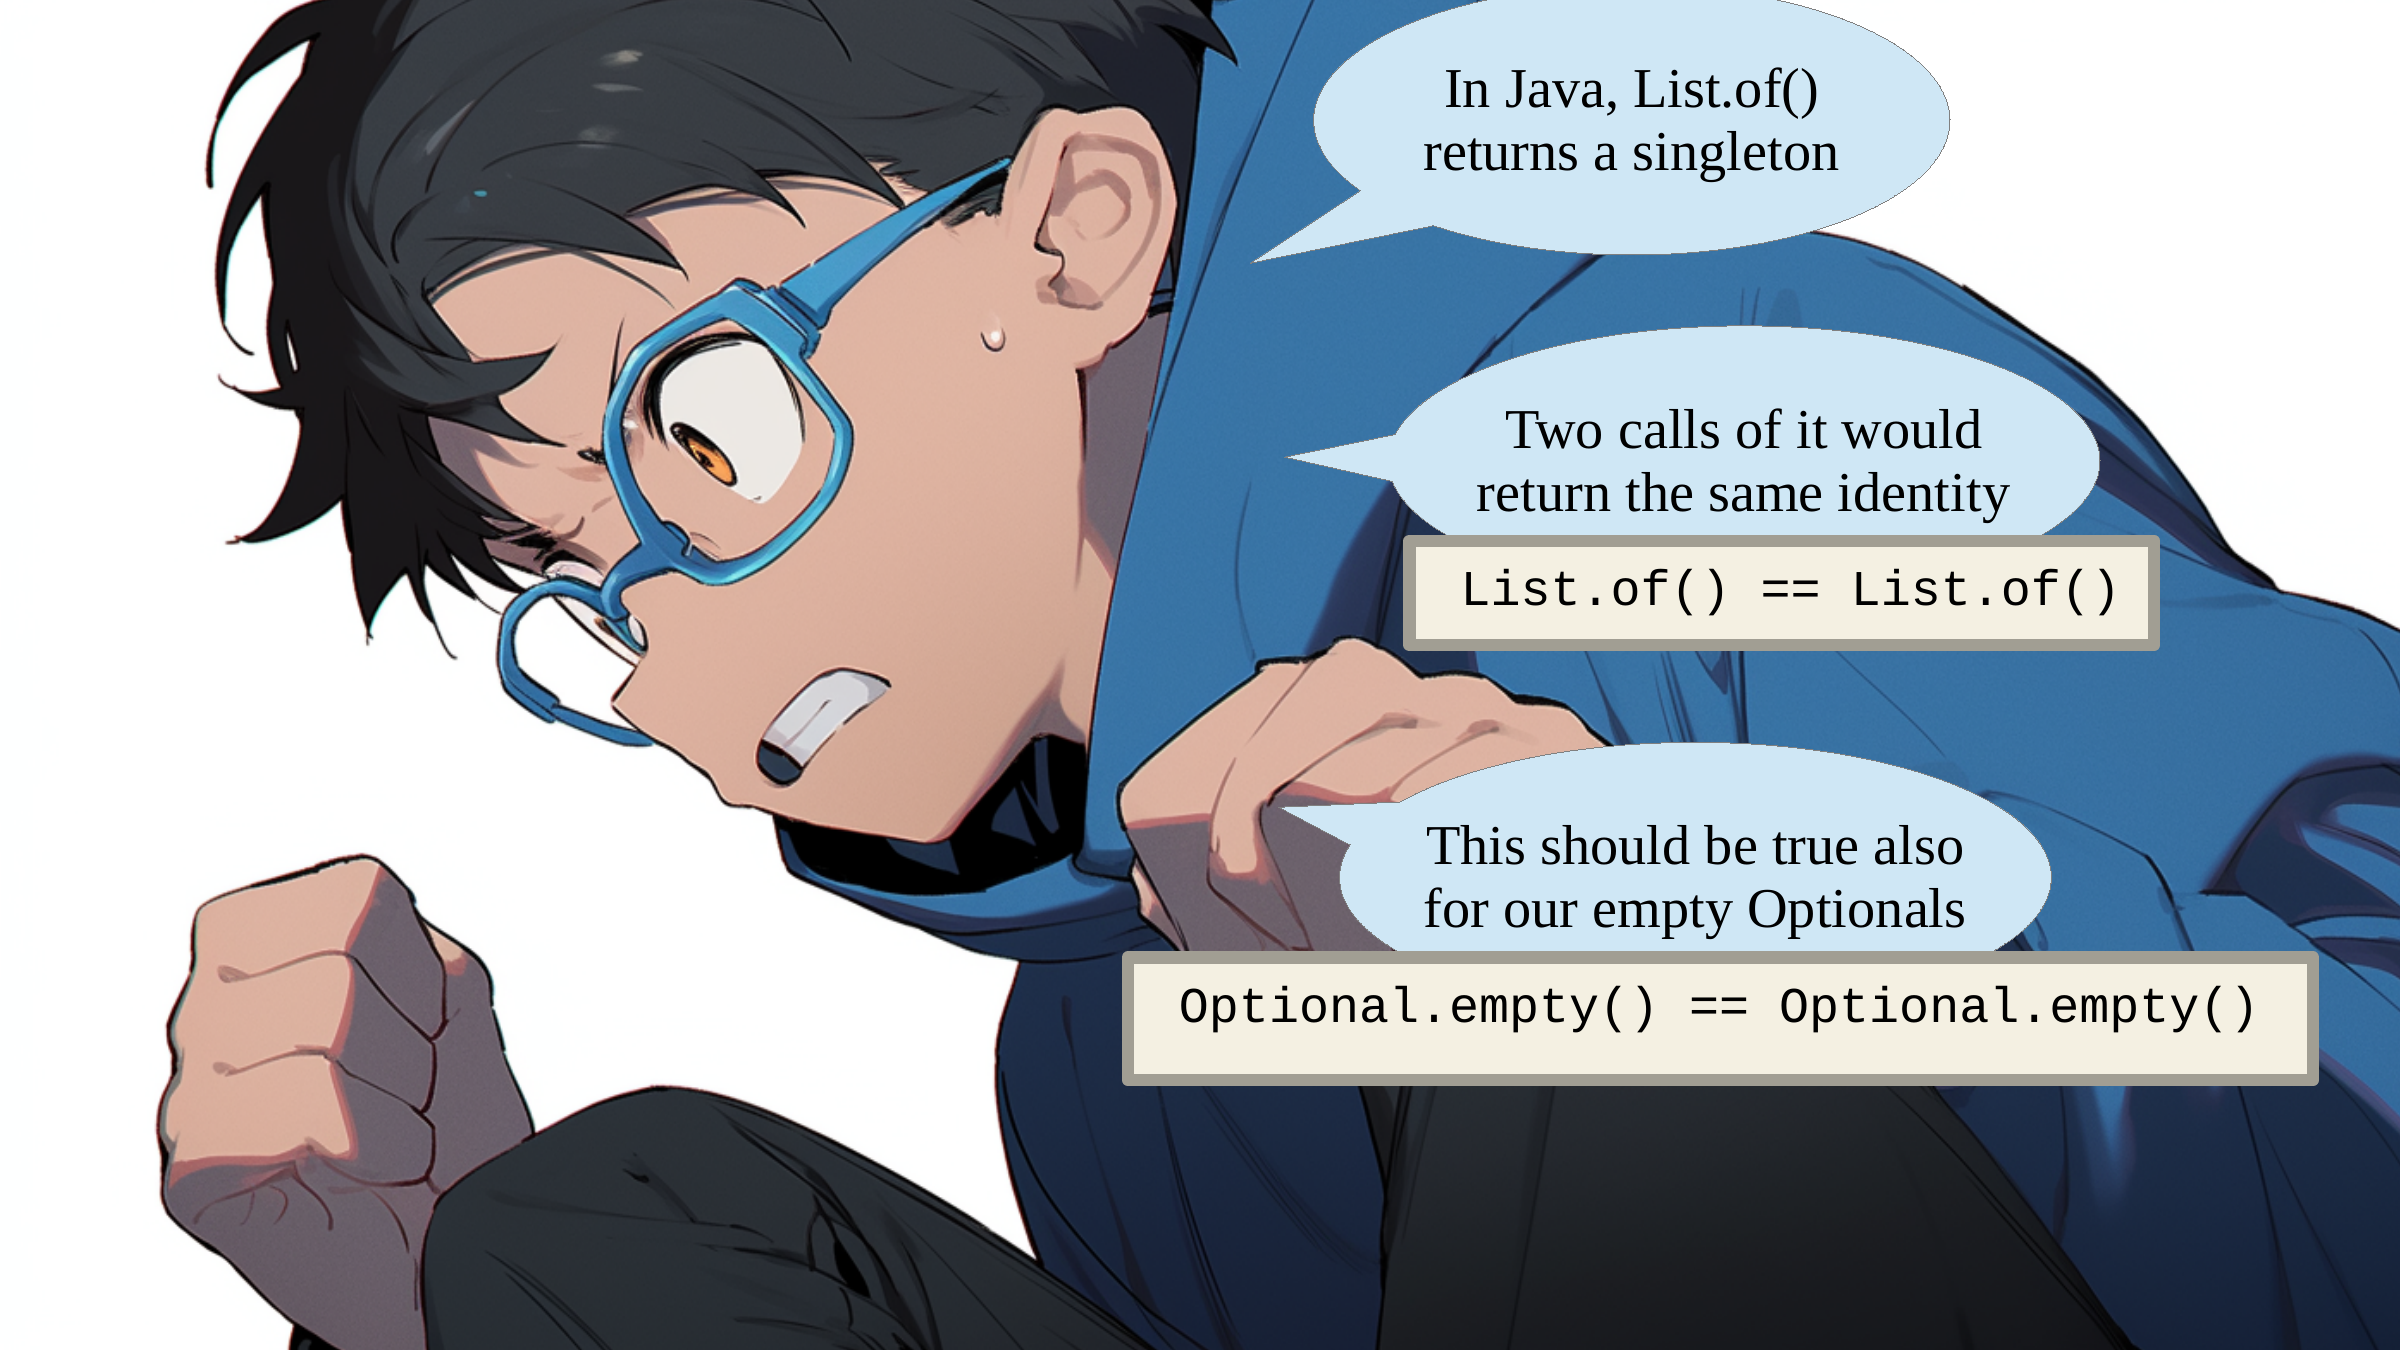

In Java, List.of()
returns a singleton
Two calls of it would
return the same identity
 List.of() == List.of()
This should be true also
for our empty Optionals
 Optional.empty() == Optional.empty()